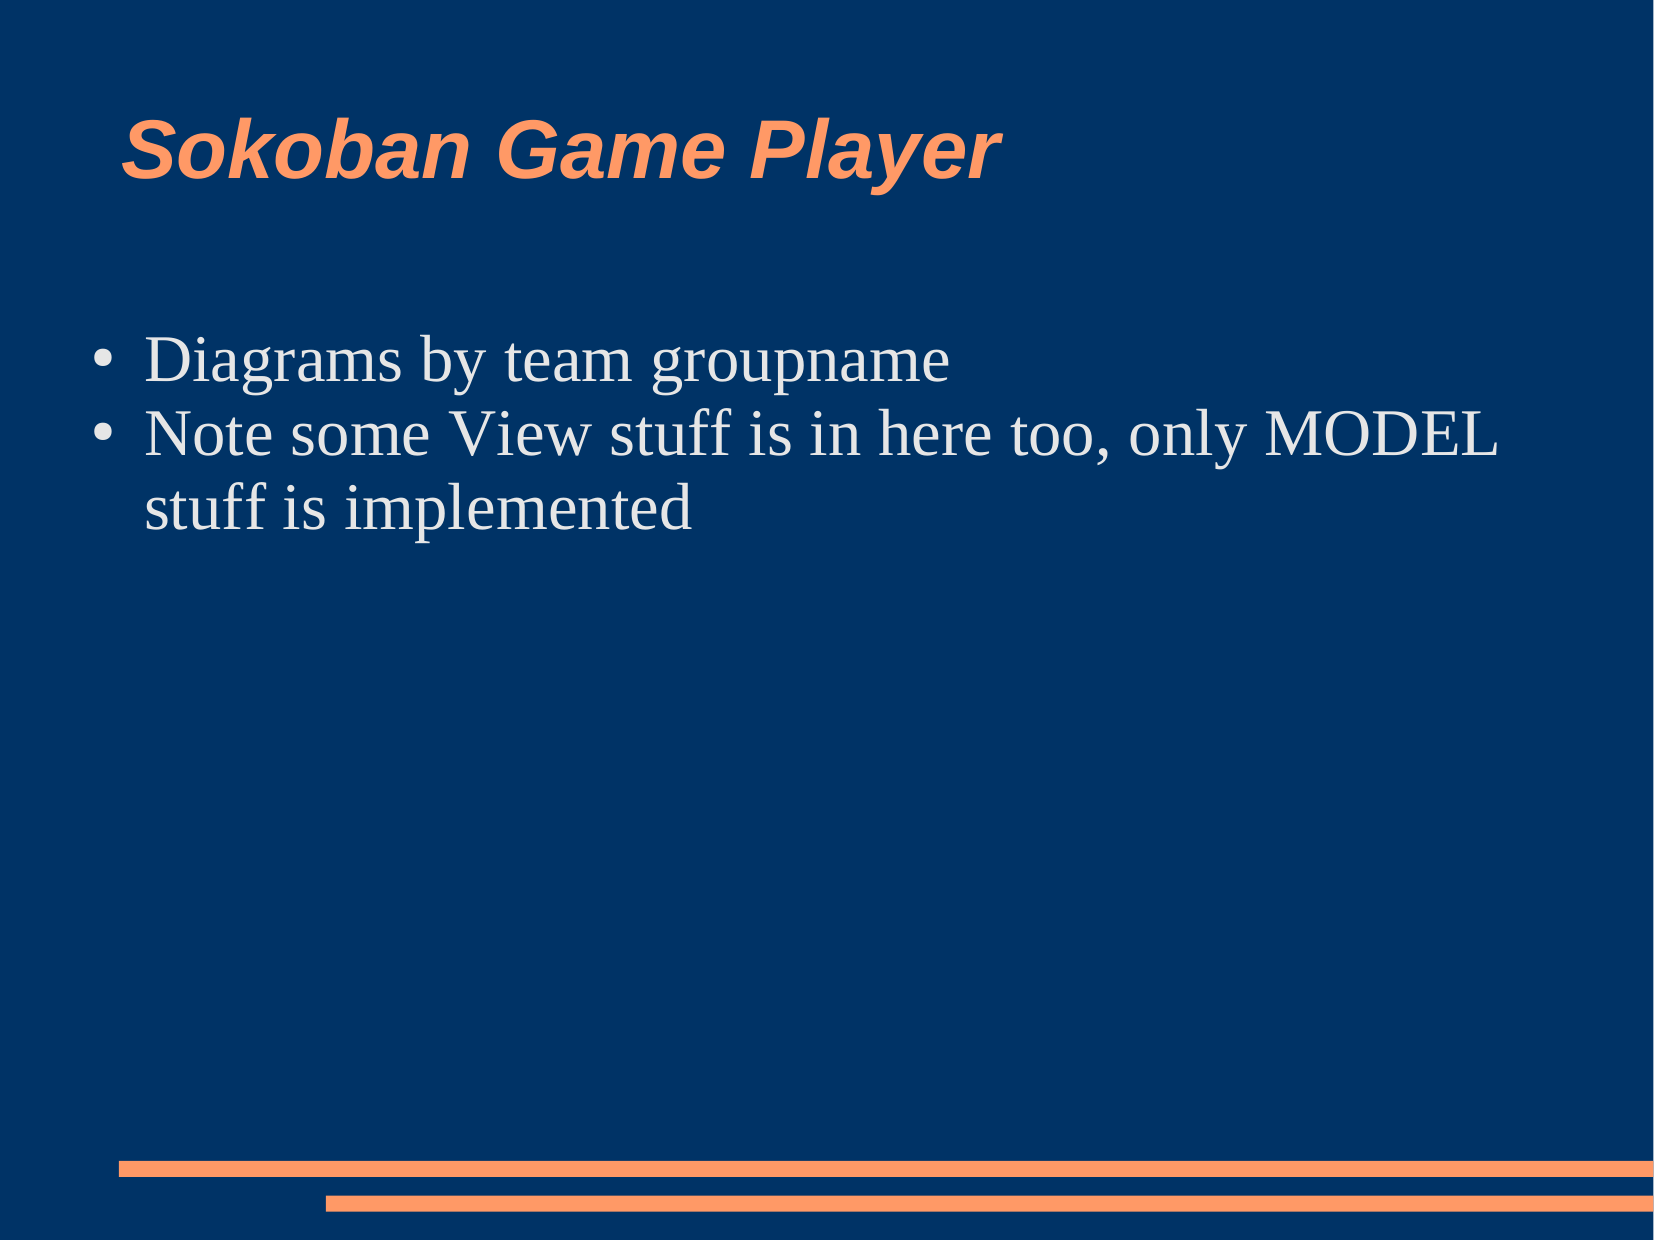

# Sokoban Game Player
Diagrams by team groupname
Note some View stuff is in here too, only MODEL
stuff is implemented